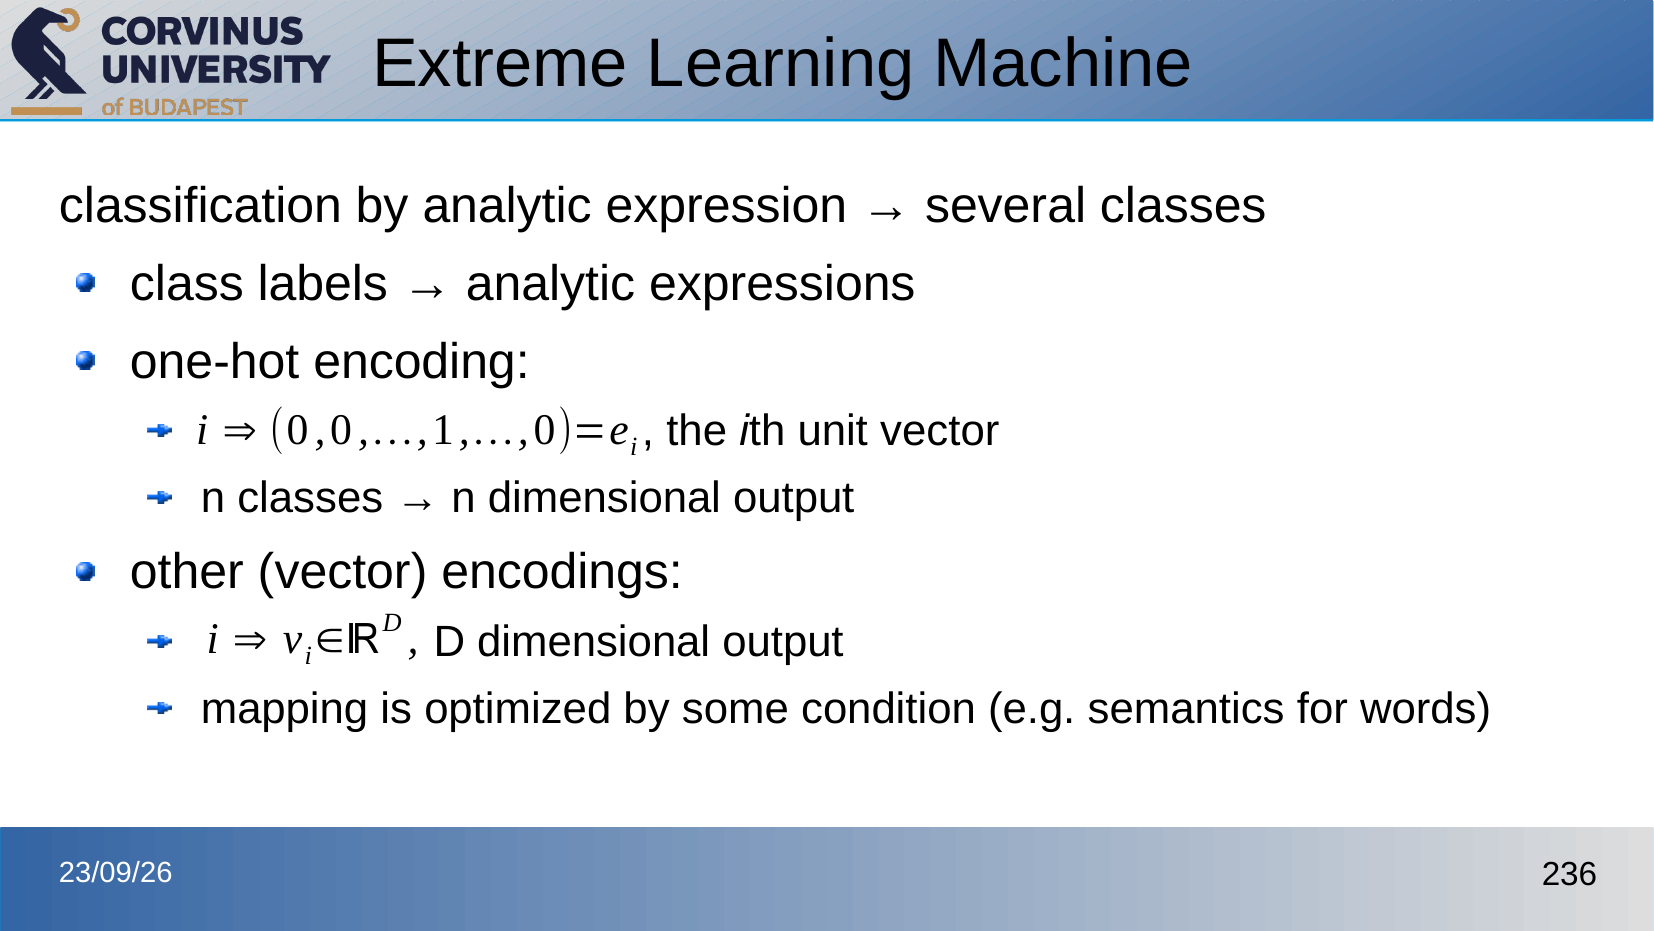

# Extreme Learning Machine
classification by analytic expression → several classes
class labels → analytic expressions
one-hot encoding:
 , the ith unit vector
n classes → n dimensional output
other (vector) encodings:
 D dimensional output
mapping is optimized by some condition (e.g. semantics for words)